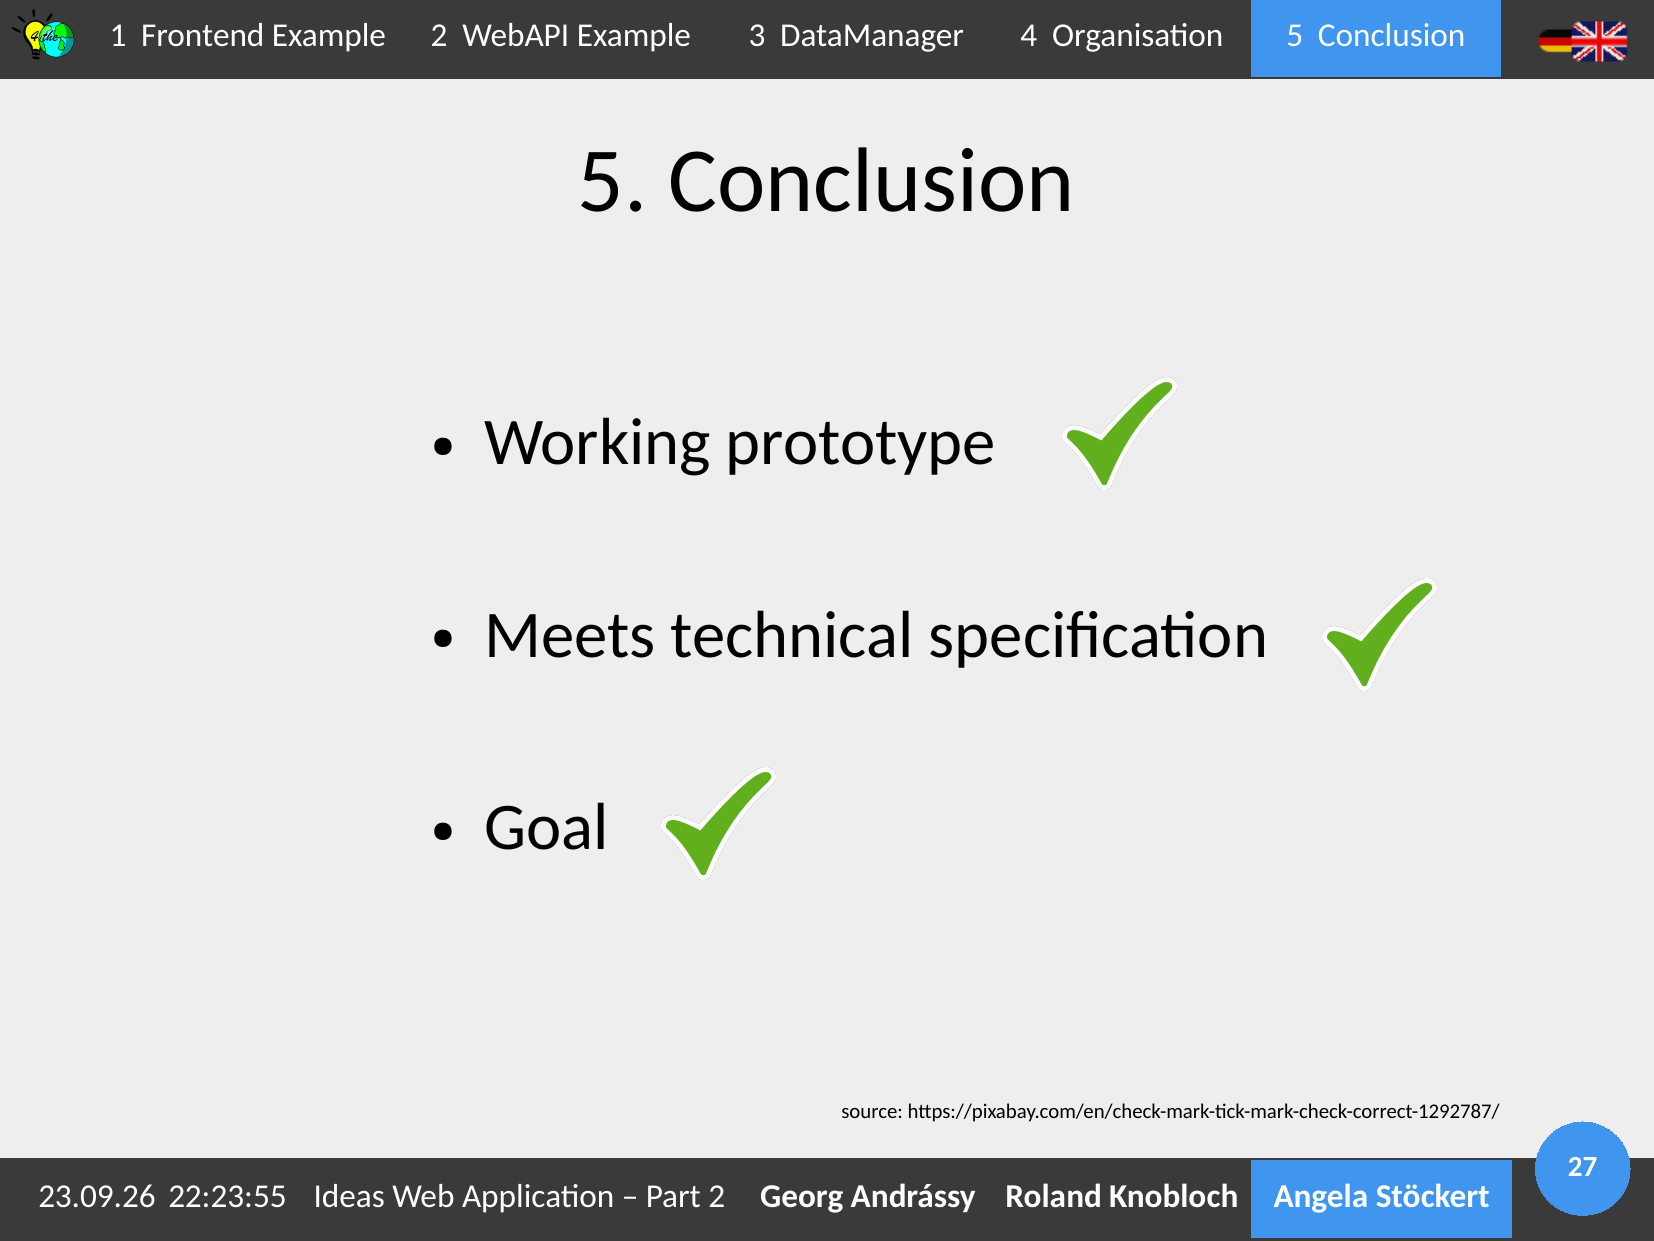

1 Frontend Example
2 WebAPI Example
3 DataManager
4 Organisation
5 Conclusion
# 5. Conclusion
Working prototype
Meets technical specification
Goal
source: https://pixabay.com/en/check-mark-tick-mark-check-correct-1292787/
Ideas Web Application – Part 2
Georg Andrássy
Roland Knobloch
Angela Stöckert